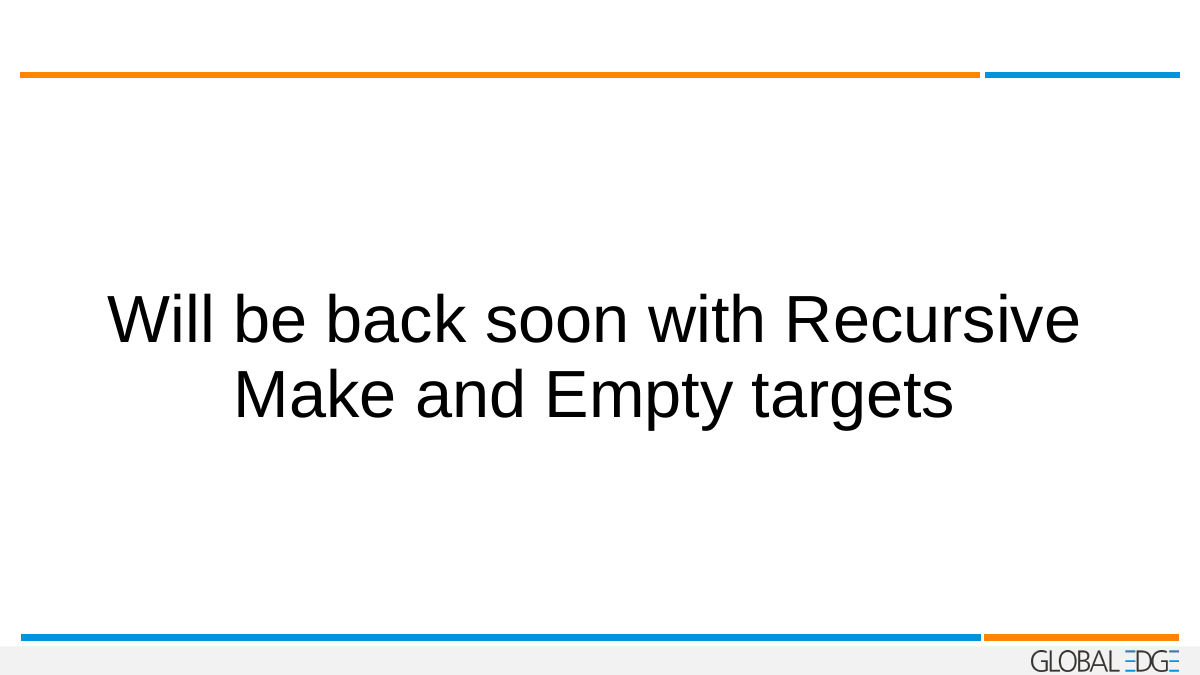

# Will be back soon with Recursive Make and Empty targets